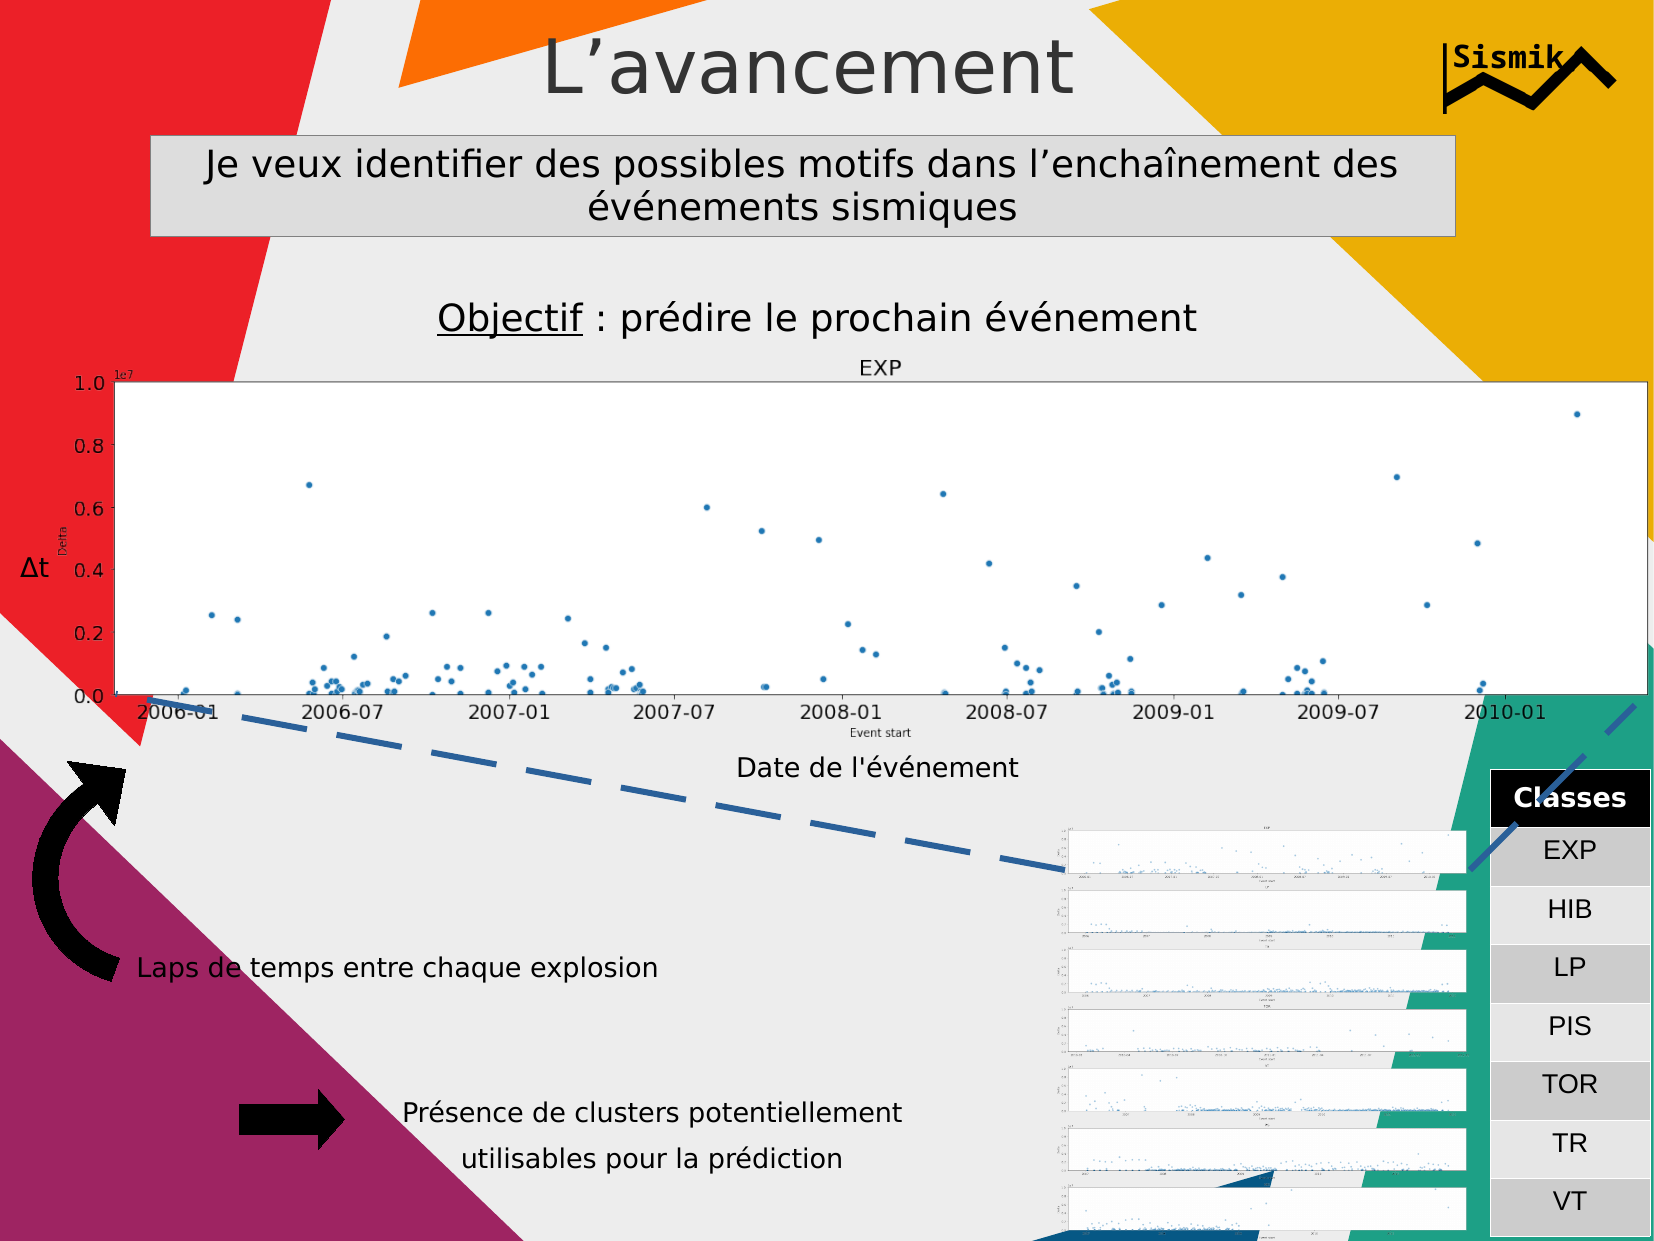

# L’avancement
Sismik
Je veux identifier des possibles motifs dans l’enchaînement des événements sismiques
Objectif : prédire le prochain événement
Δt
Date de l'événement
| Classes |
| --- |
| EXP |
| HIB |
| LP |
| PIS |
| TOR |
| TR |
| VT |
Laps de temps entre chaque explosion
Présence de clusters potentiellement utilisables pour la prédiction